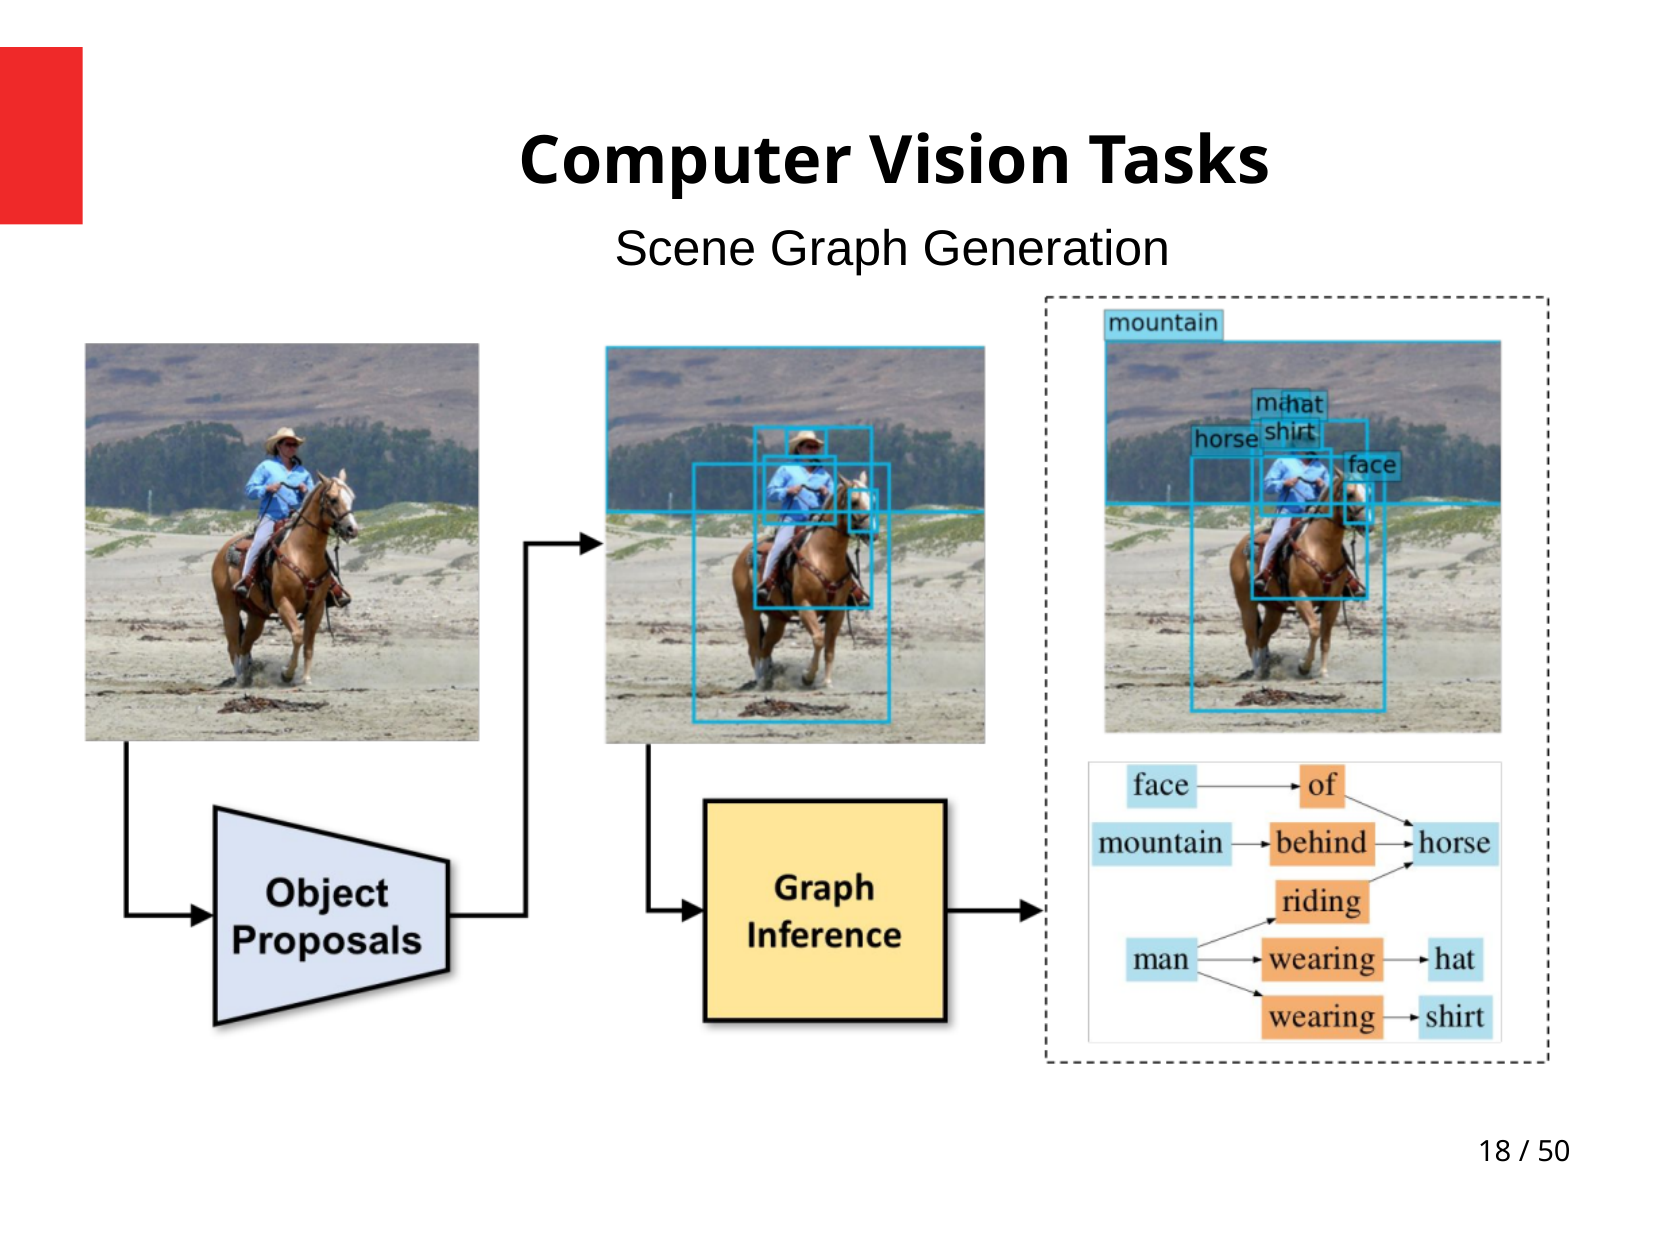

Computer Vision Tasks
Scene Graph Generation
18